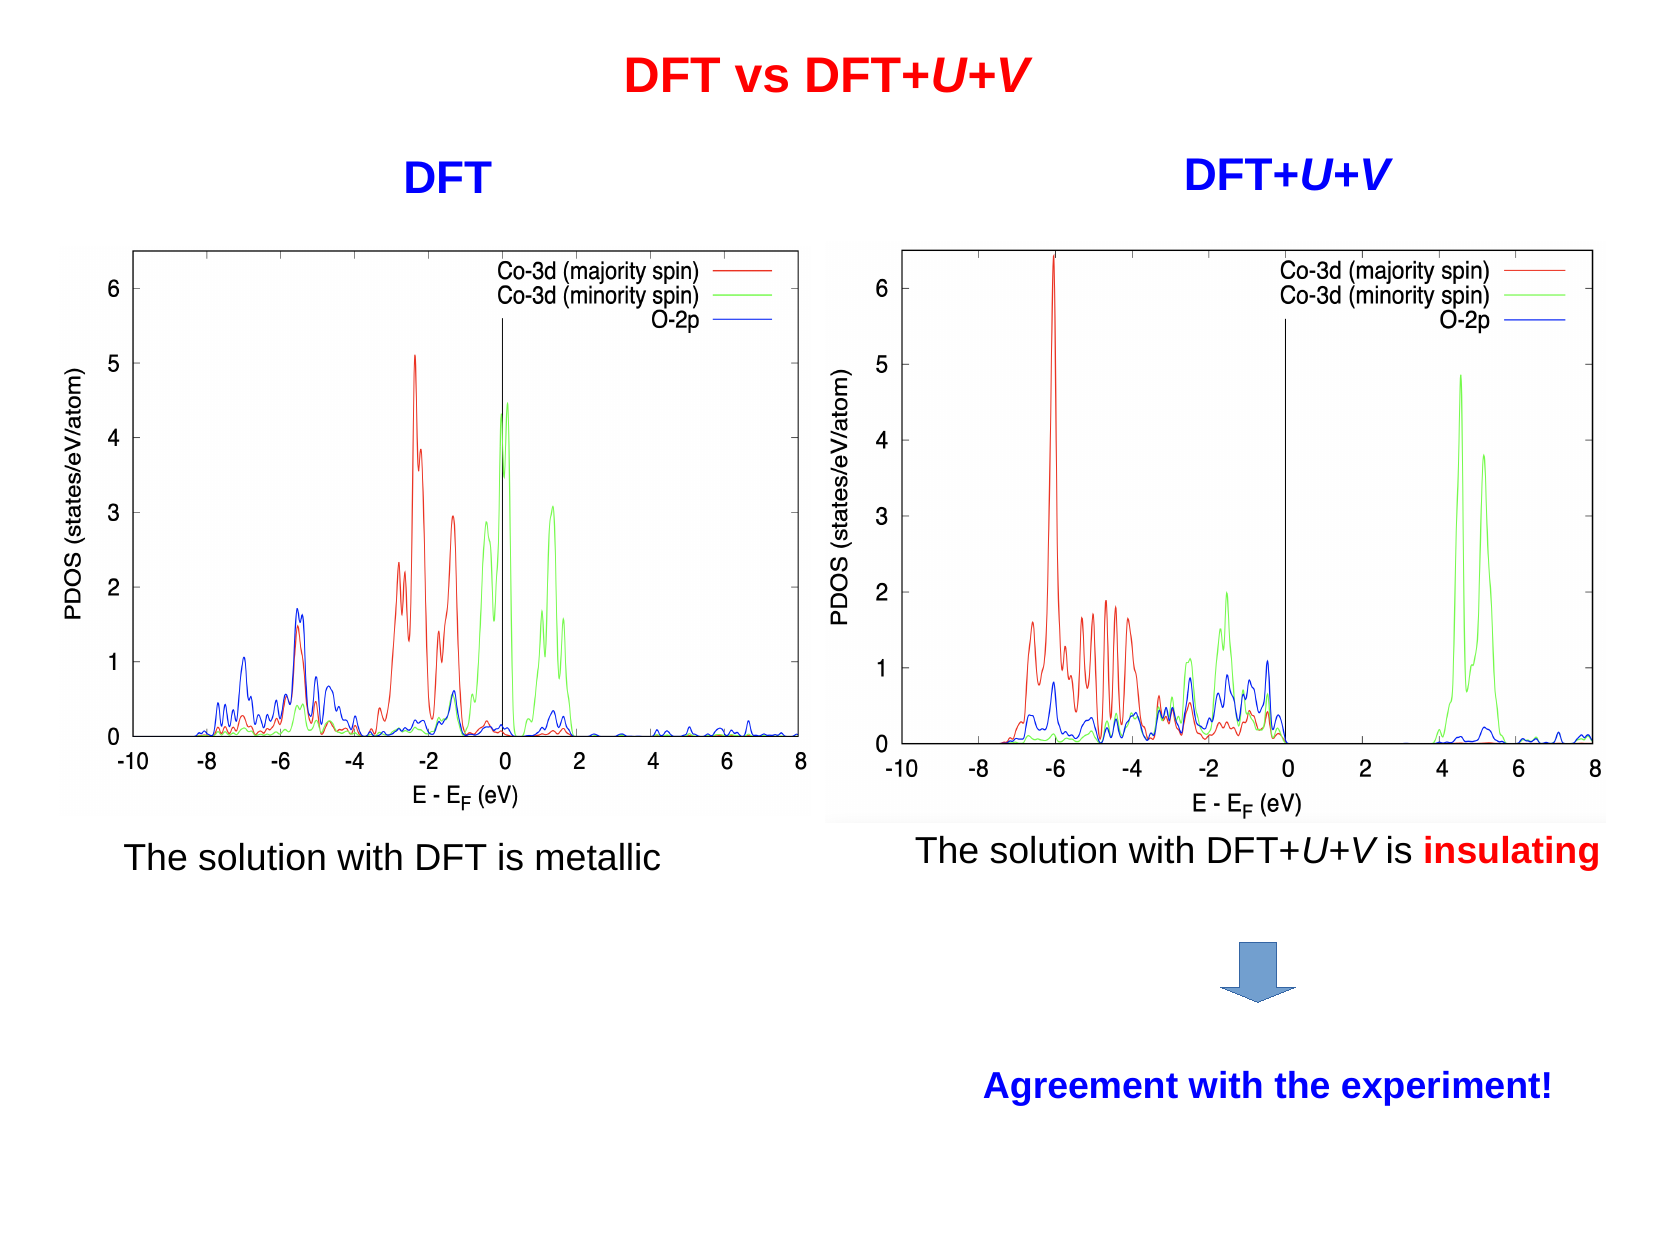

# DFT vs DFT+U+V
DFT+U+V
DFT
The solution with DFT+U+V is insulating
The solution with DFT is metallic
Agreement with the experiment!